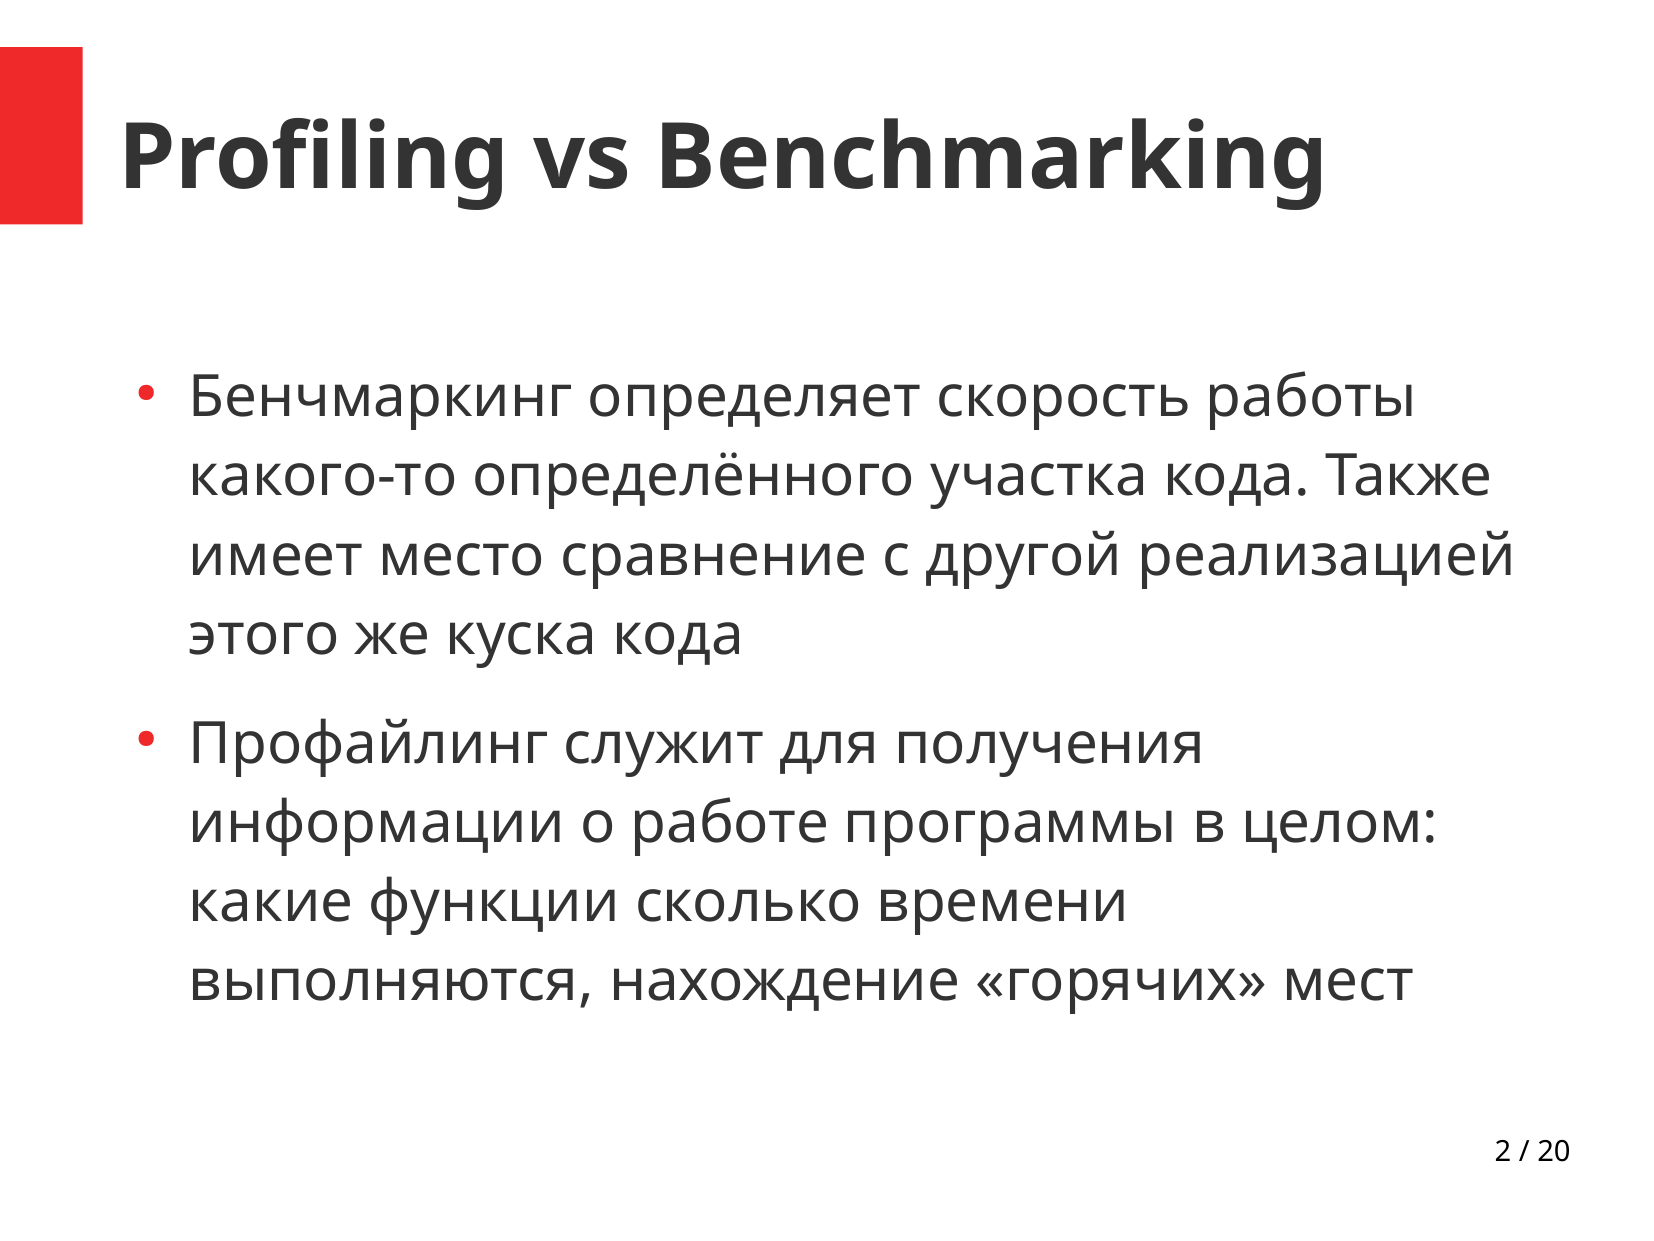

# Profiling vs Benchmarking
Бенчмаркинг определяет скорость работы какого-то определённого участка кода. Также имеет место сравнение с другой реализацией этого же куска кода
Профайлинг служит для получения информации о работе программы в целом: какие функции сколько времени выполняются, нахождение «горячих» мест
2